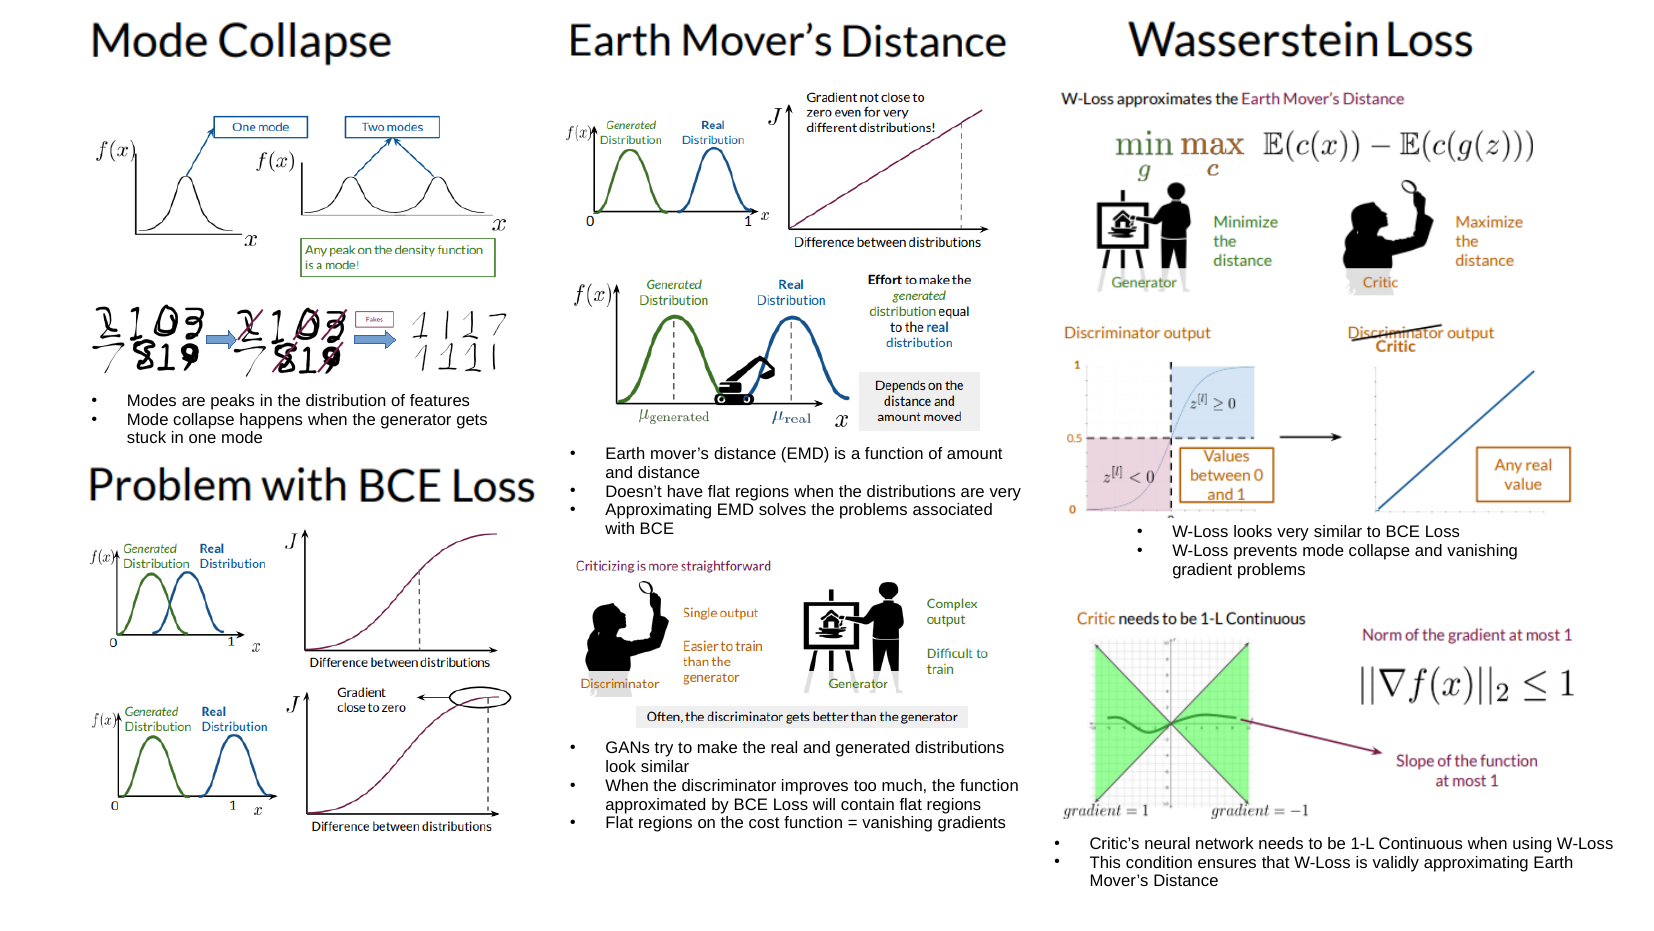

Modes are peaks in the distribution of features
Mode collapse happens when the generator gets
stuck in one mode
Earth mover’s distance (EMD) is a function of amount
and distance
Doesn’t have flat regions when the distributions are very
Approximating EMD solves the problems associated
with BCE
W-Loss looks very similar to BCE Loss
W-Loss prevents mode collapse and vanishing
gradient problems
GANs try to make the real and generated distributions
look similar
When the discriminator improves too much, the function
approximated by BCE Loss will contain flat regions
Flat regions on the cost function = vanishing gradients
Critic’s neural network needs to be 1-L Continuous when using W-Loss
This condition ensures that W-Loss is validly approximating Earth Mover’s Distance